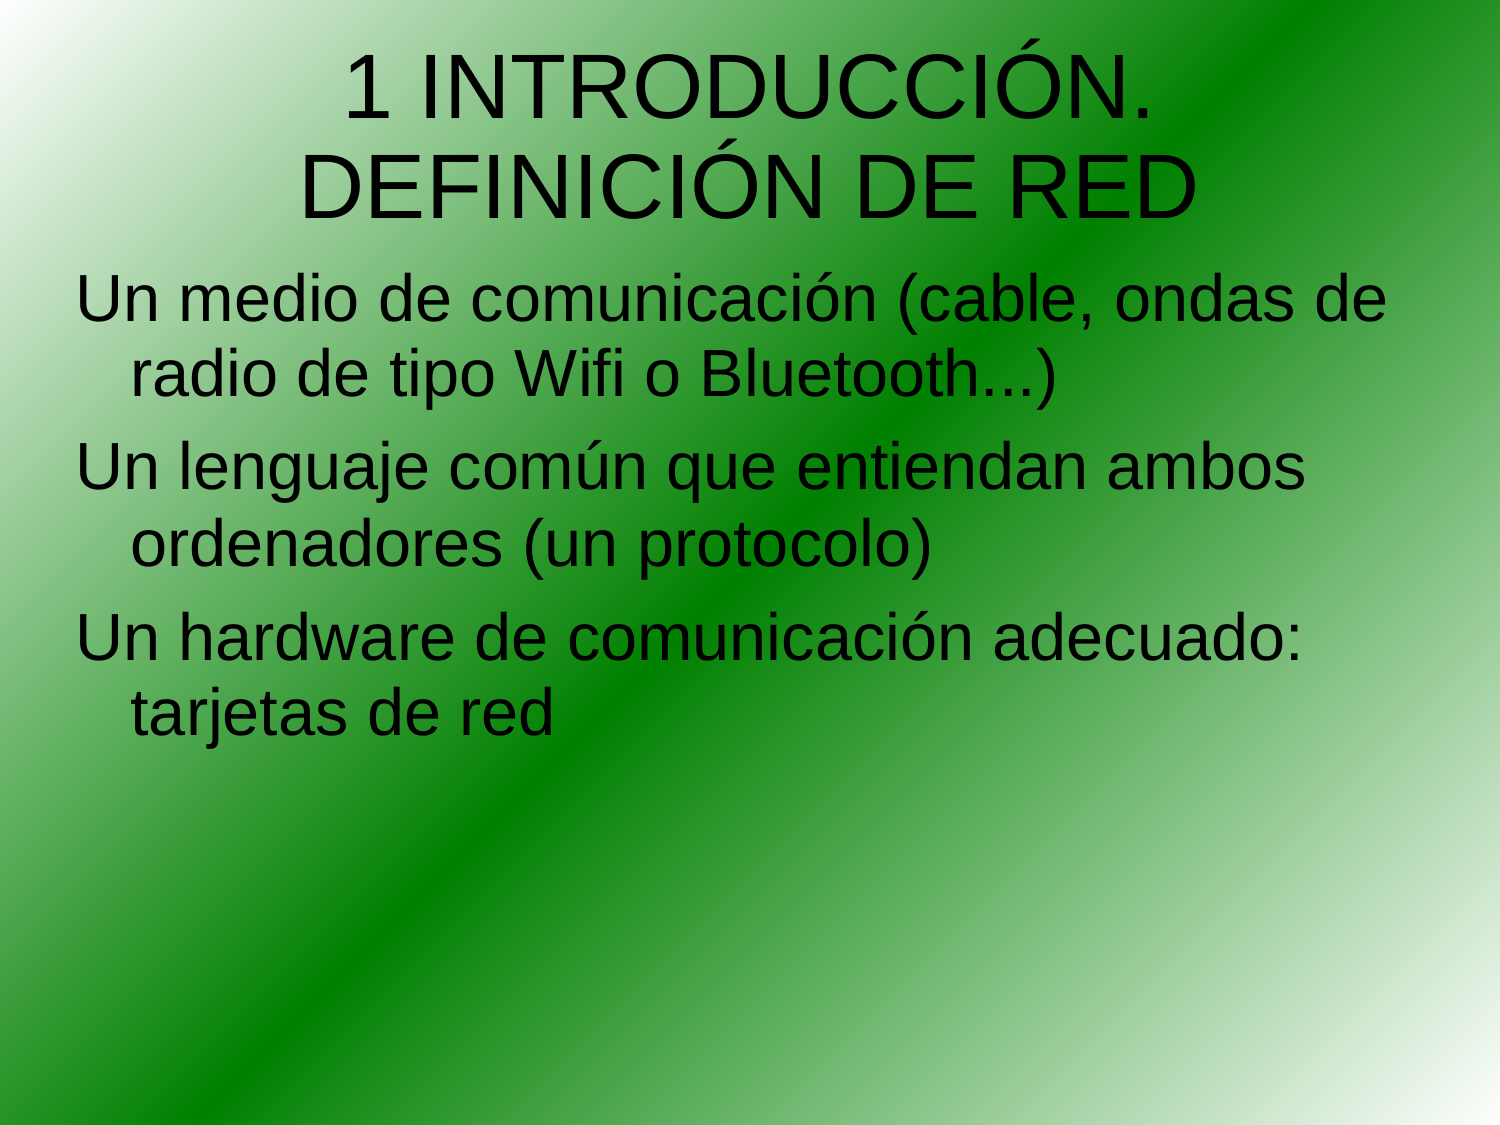

# 1 INTRODUCCIÓN. DEFINICIÓN DE RED
Un medio de comunicación (cable, ondas de radio de tipo Wifi o Bluetooth...)‏
Un lenguaje común que entiendan ambos ordenadores (un protocolo)‏
Un hardware de comunicación adecuado: tarjetas de red